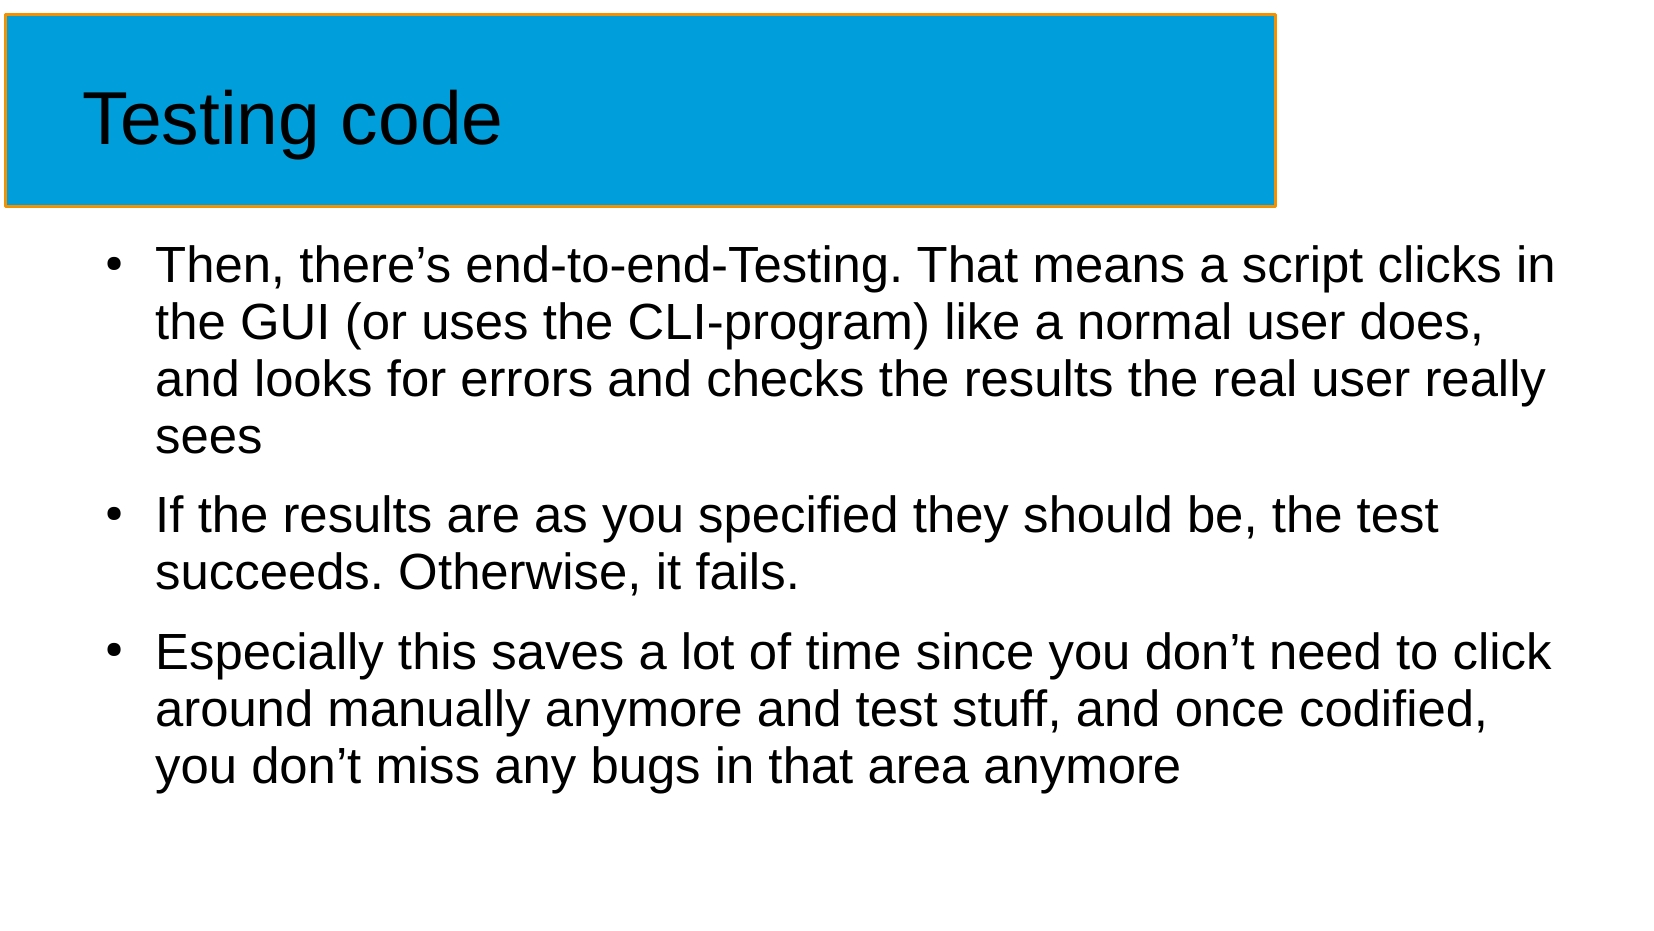

# Testing code
Then, there’s end-to-end-Testing. That means a script clicks in the GUI (or uses the CLI-program) like a normal user does, and looks for errors and checks the results the real user really sees
If the results are as you specified they should be, the test succeeds. Otherwise, it fails.
Especially this saves a lot of time since you don’t need to click around manually anymore and test stuff, and once codified, you don’t miss any bugs in that area anymore